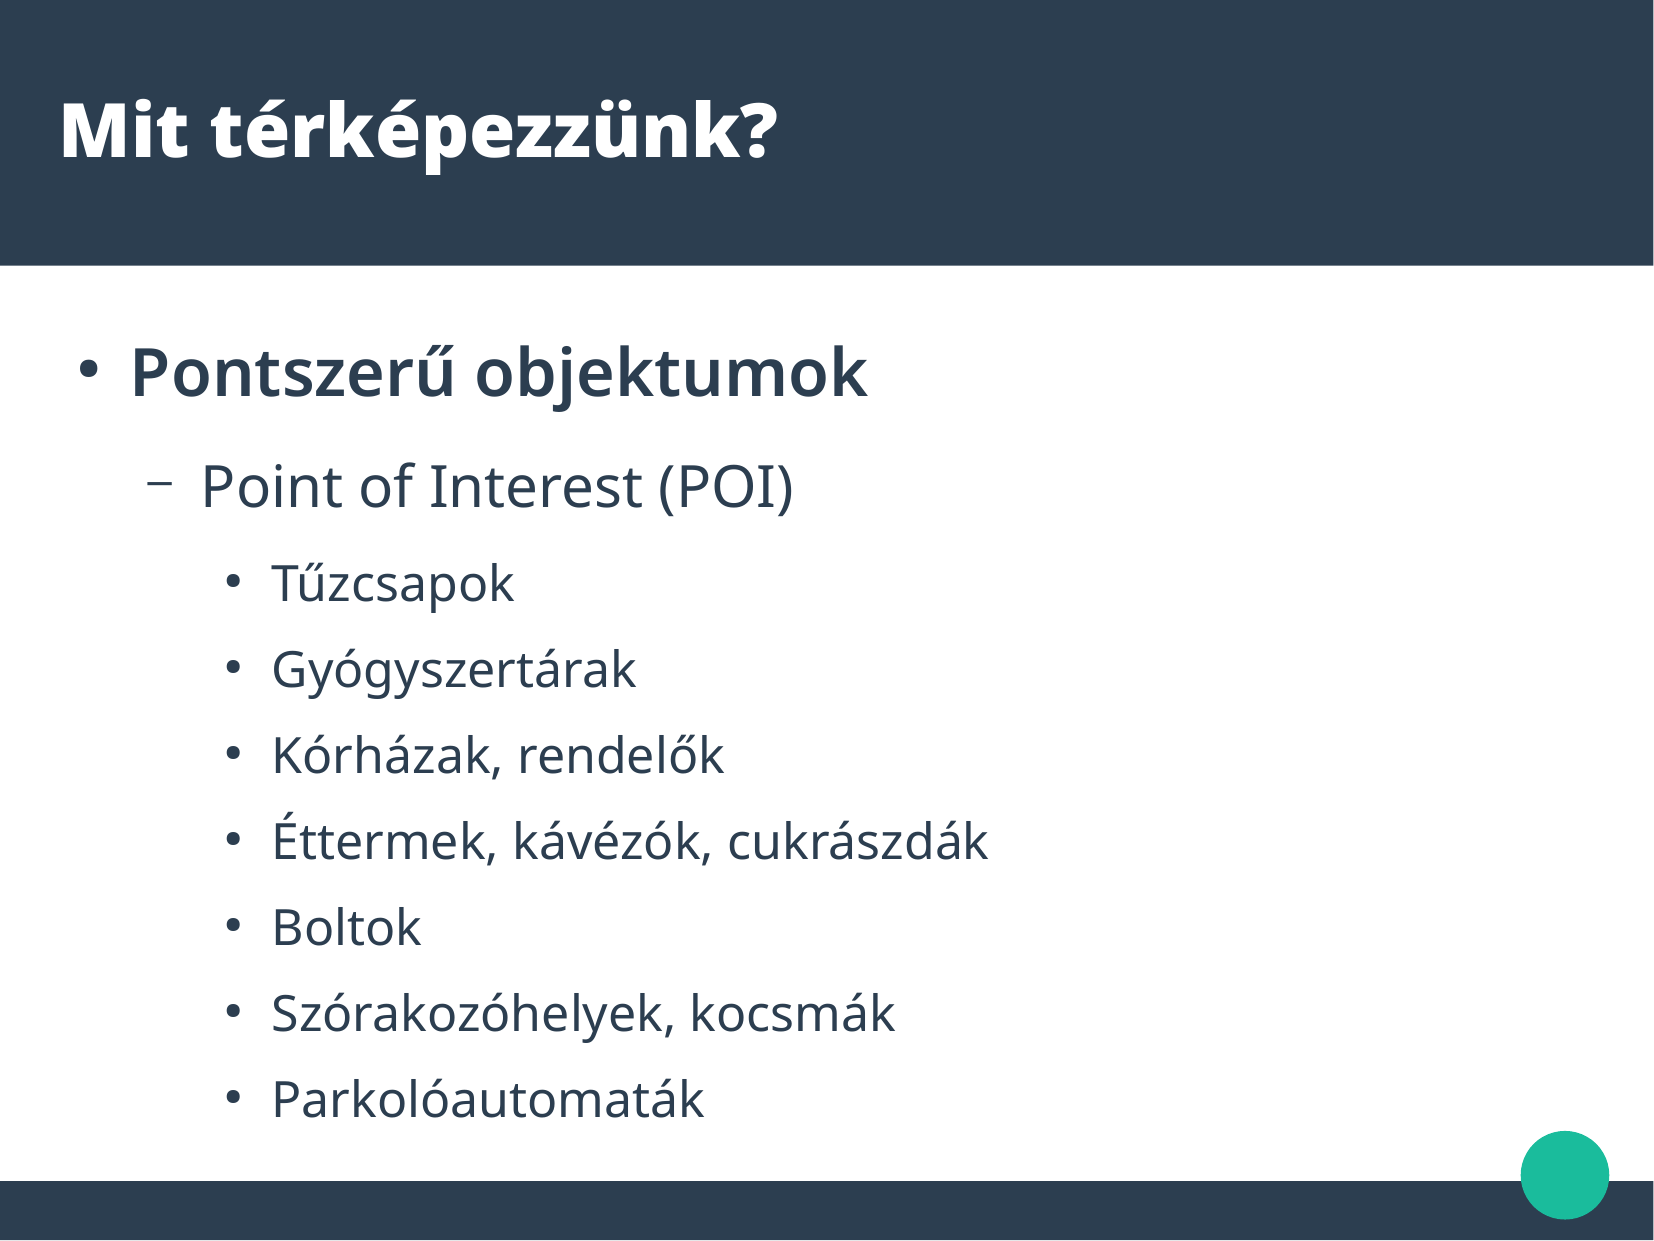

# Mit térképezzünk?
Pontszerű objektumok
Point of Interest (POI)
Tűzcsapok
Gyógyszertárak
Kórházak, rendelők
Éttermek, kávézók, cukrászdák
Boltok
Szórakozóhelyek, kocsmák
Parkolóautomaták